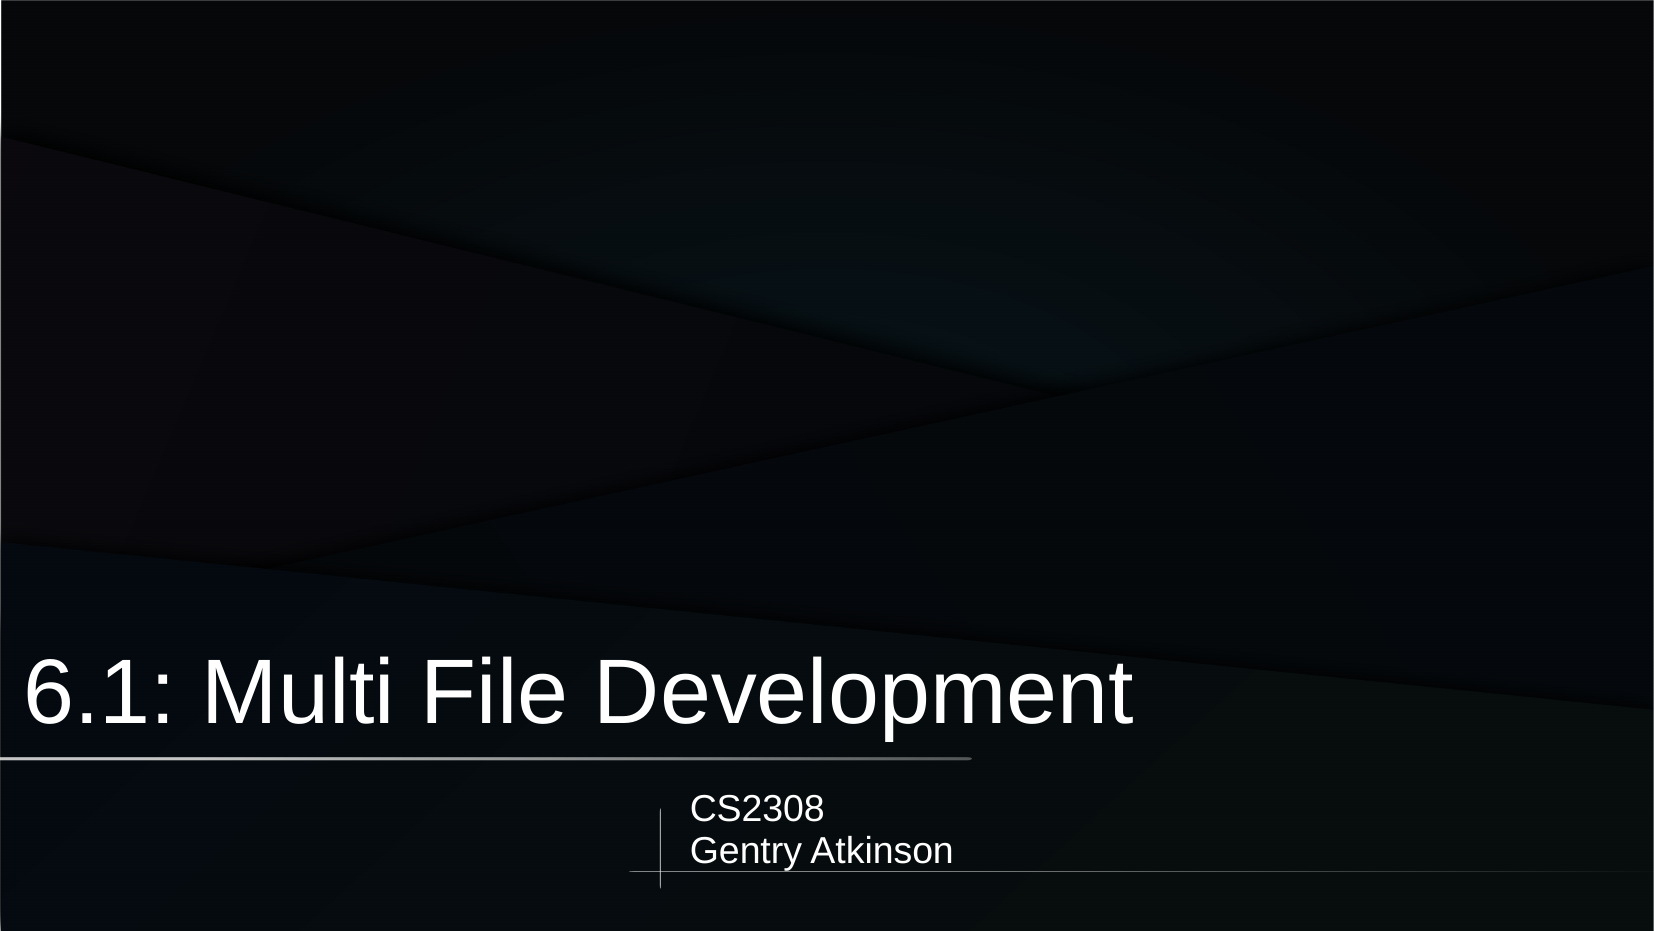

# 6.1: Multi File Development
CS2308
Gentry Atkinson